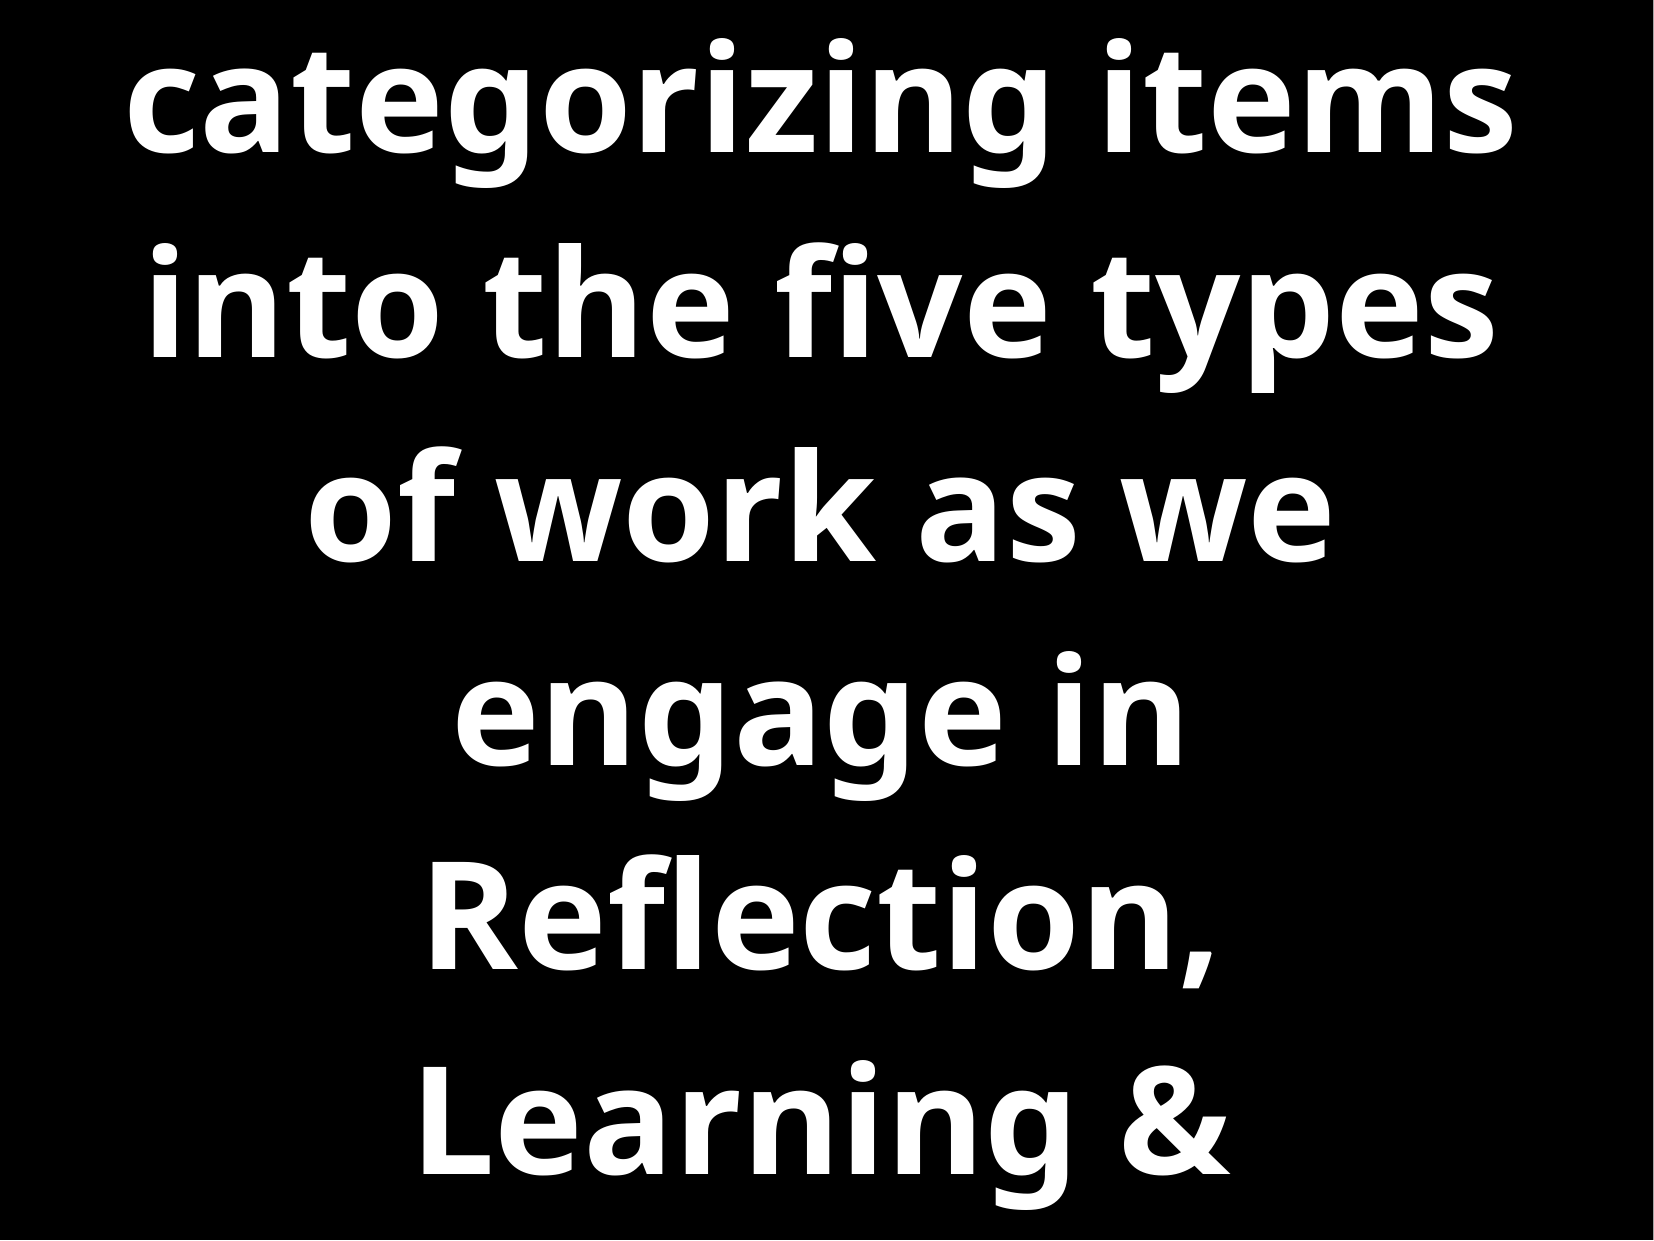

# Practice categorizing items into the five types of work as we engage in Reflection, Learning & Planning